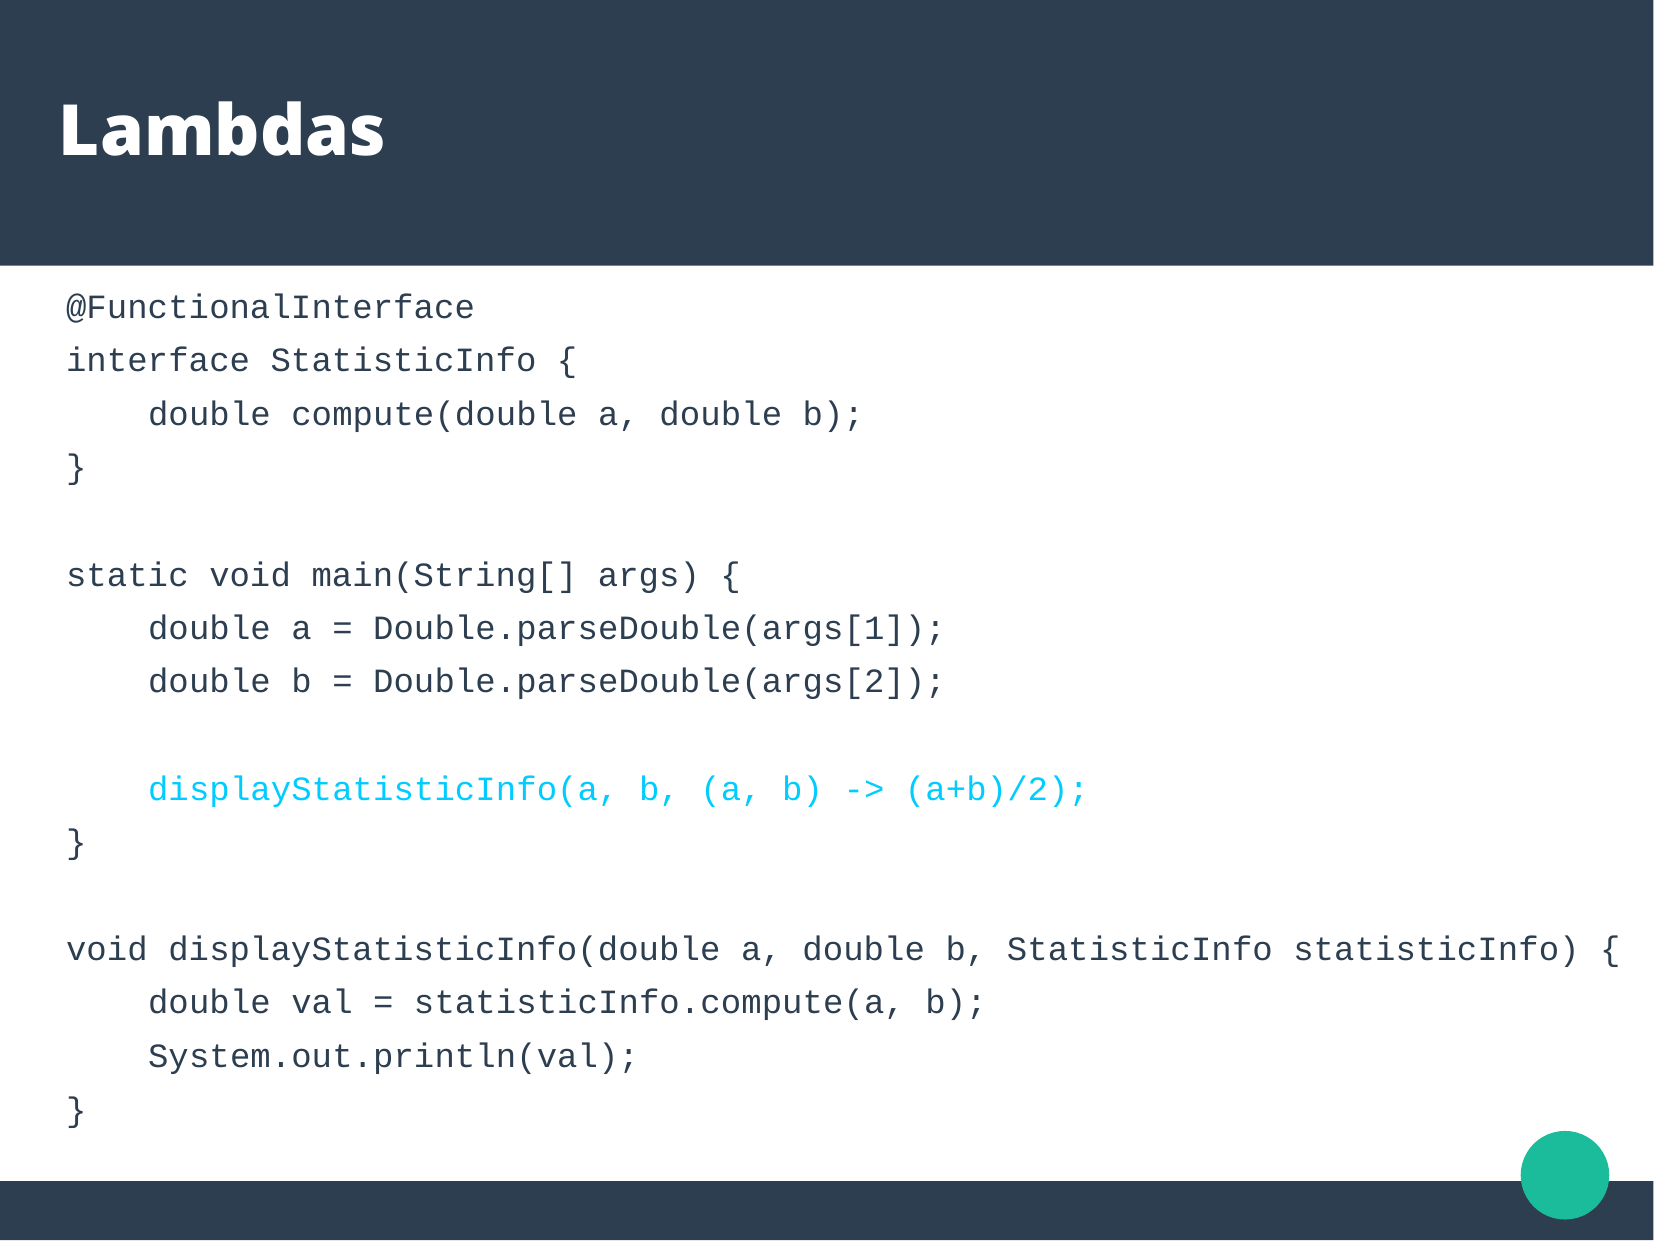

# Lambdas
@FunctionalInterface
interface StatisticInfo {
 double compute(double a, double b);
}
static void main(String[] args) {
 double a = Double.parseDouble(args[1]);
 double b = Double.parseDouble(args[2]);
 displayStatisticInfo(a, b, (a, b) -> (a+b)/2);
}
void displayStatisticInfo(double a, double b, StatisticInfo statisticInfo) {
 double val = statisticInfo.compute(a, b);
 System.out.println(val);
}